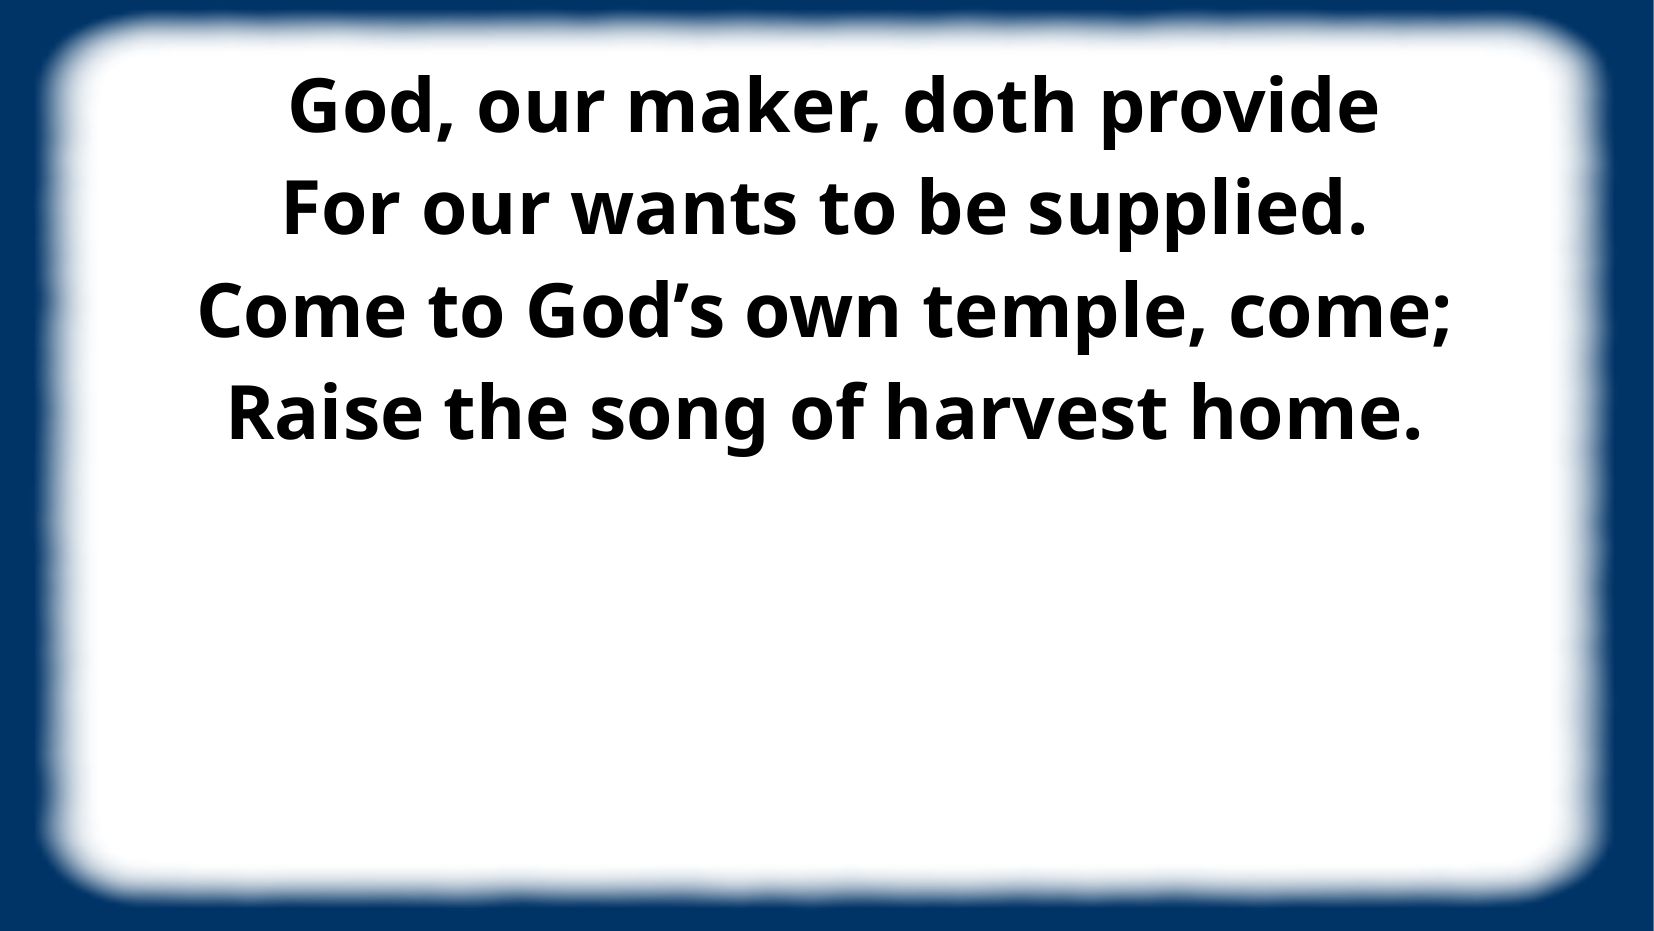

God, our maker, doth provide
For our wants to be supplied.
Come to God’s own temple, come;
Raise the song of harvest home.